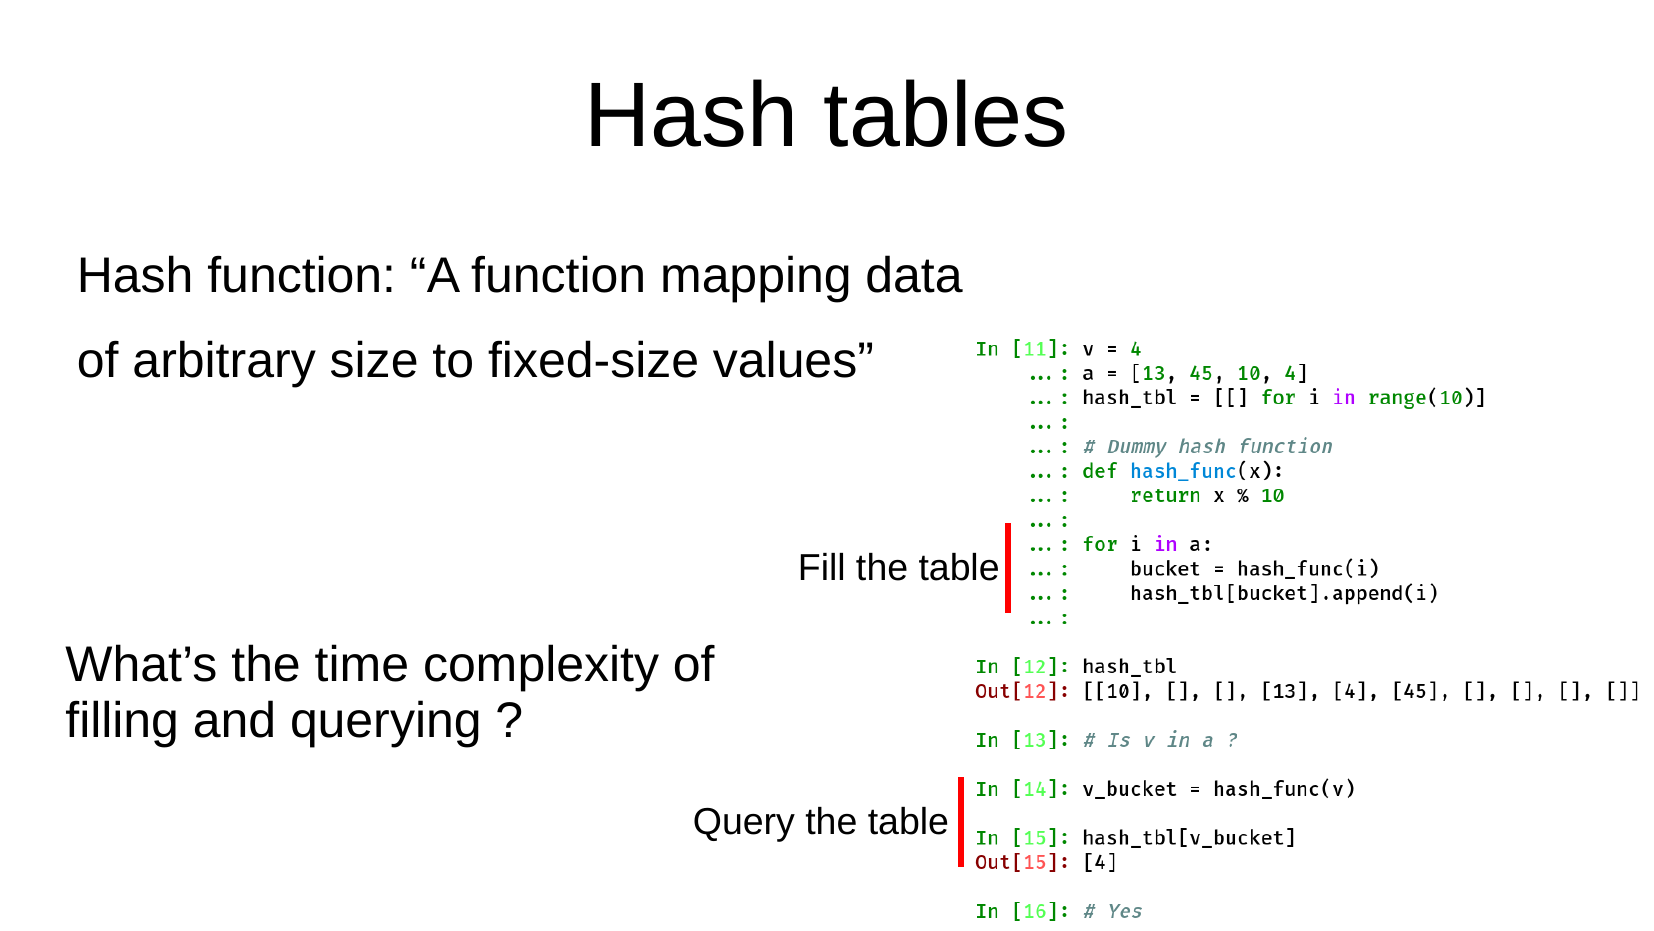

# Hash tables
Hash function: “A function mapping data
of arbitrary size to fixed-size values”
Fill the table
What’s the time complexity of filling and querying ?
v = 4
a = [13, 45, 10, 4]
hash_tbl = [[] for i in range(10)]
# Dummy hash function
def hash_func(x):
 return x % 10
for i in a:
 bucket = hash_func(i)
 hash_tbl[bucket].append(i)
# Is v in a ?
hash_tbl[hash_func(v)]
Query the table